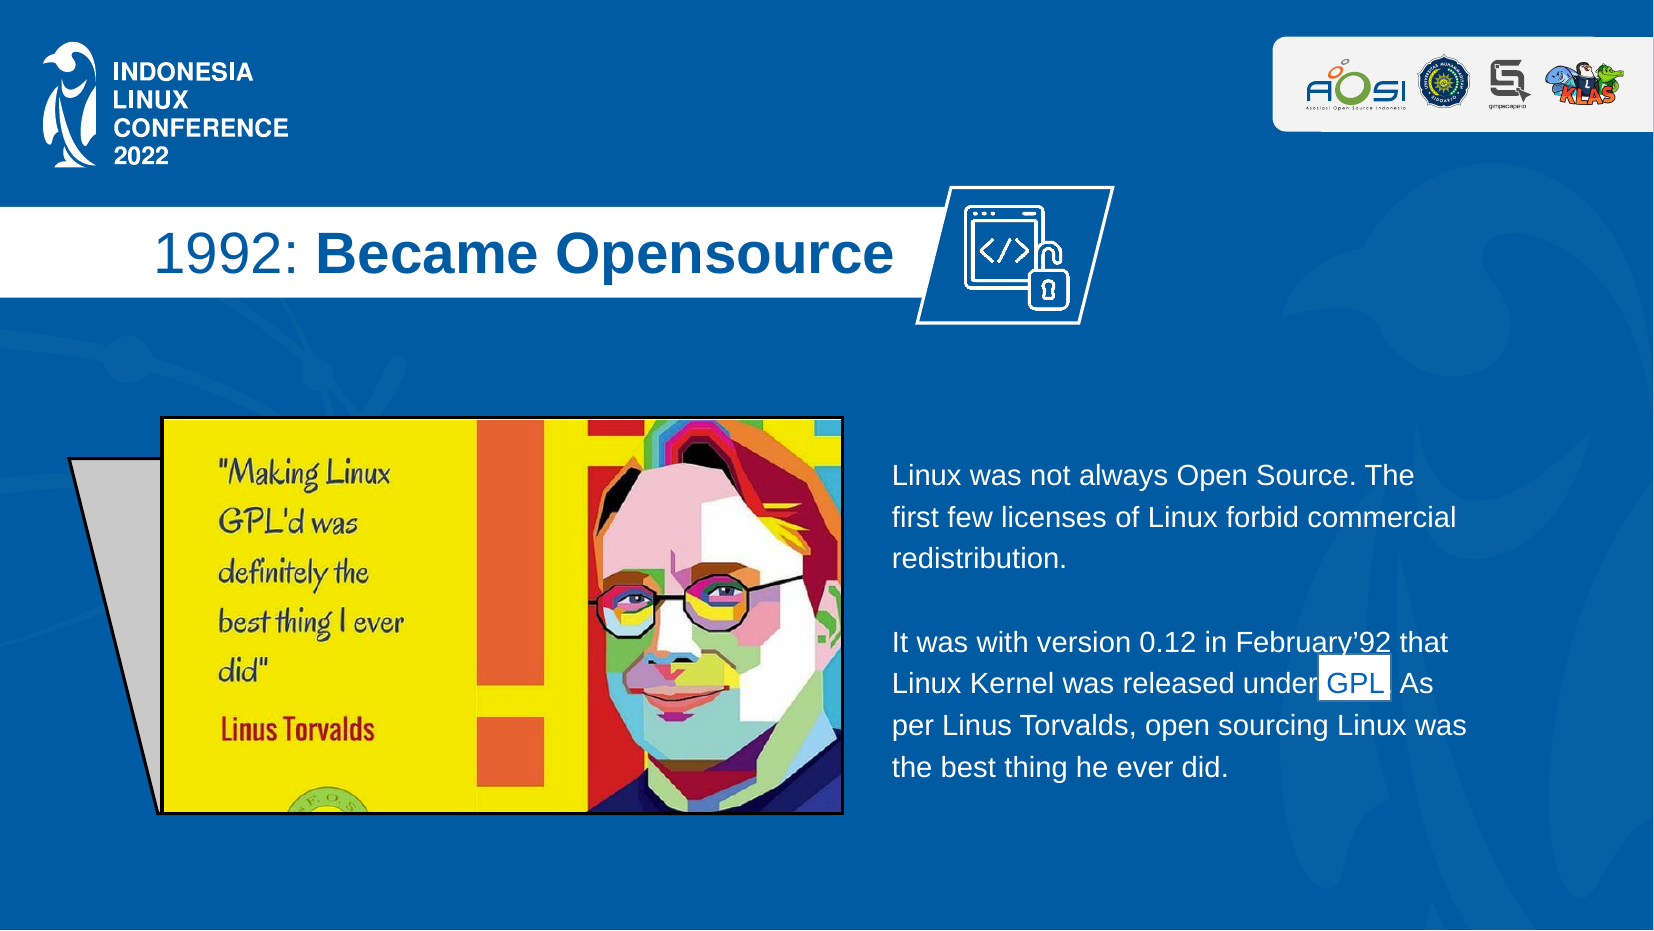

1992: Became Opensource
Linux was not always Open Source. The first few licenses of Linux forbid commercial redistribution.
It was with version 0.12 in February’92 that Linux Kernel was released under GPL. As per Linus Torvalds, open sourcing Linux was the best thing he ever did.